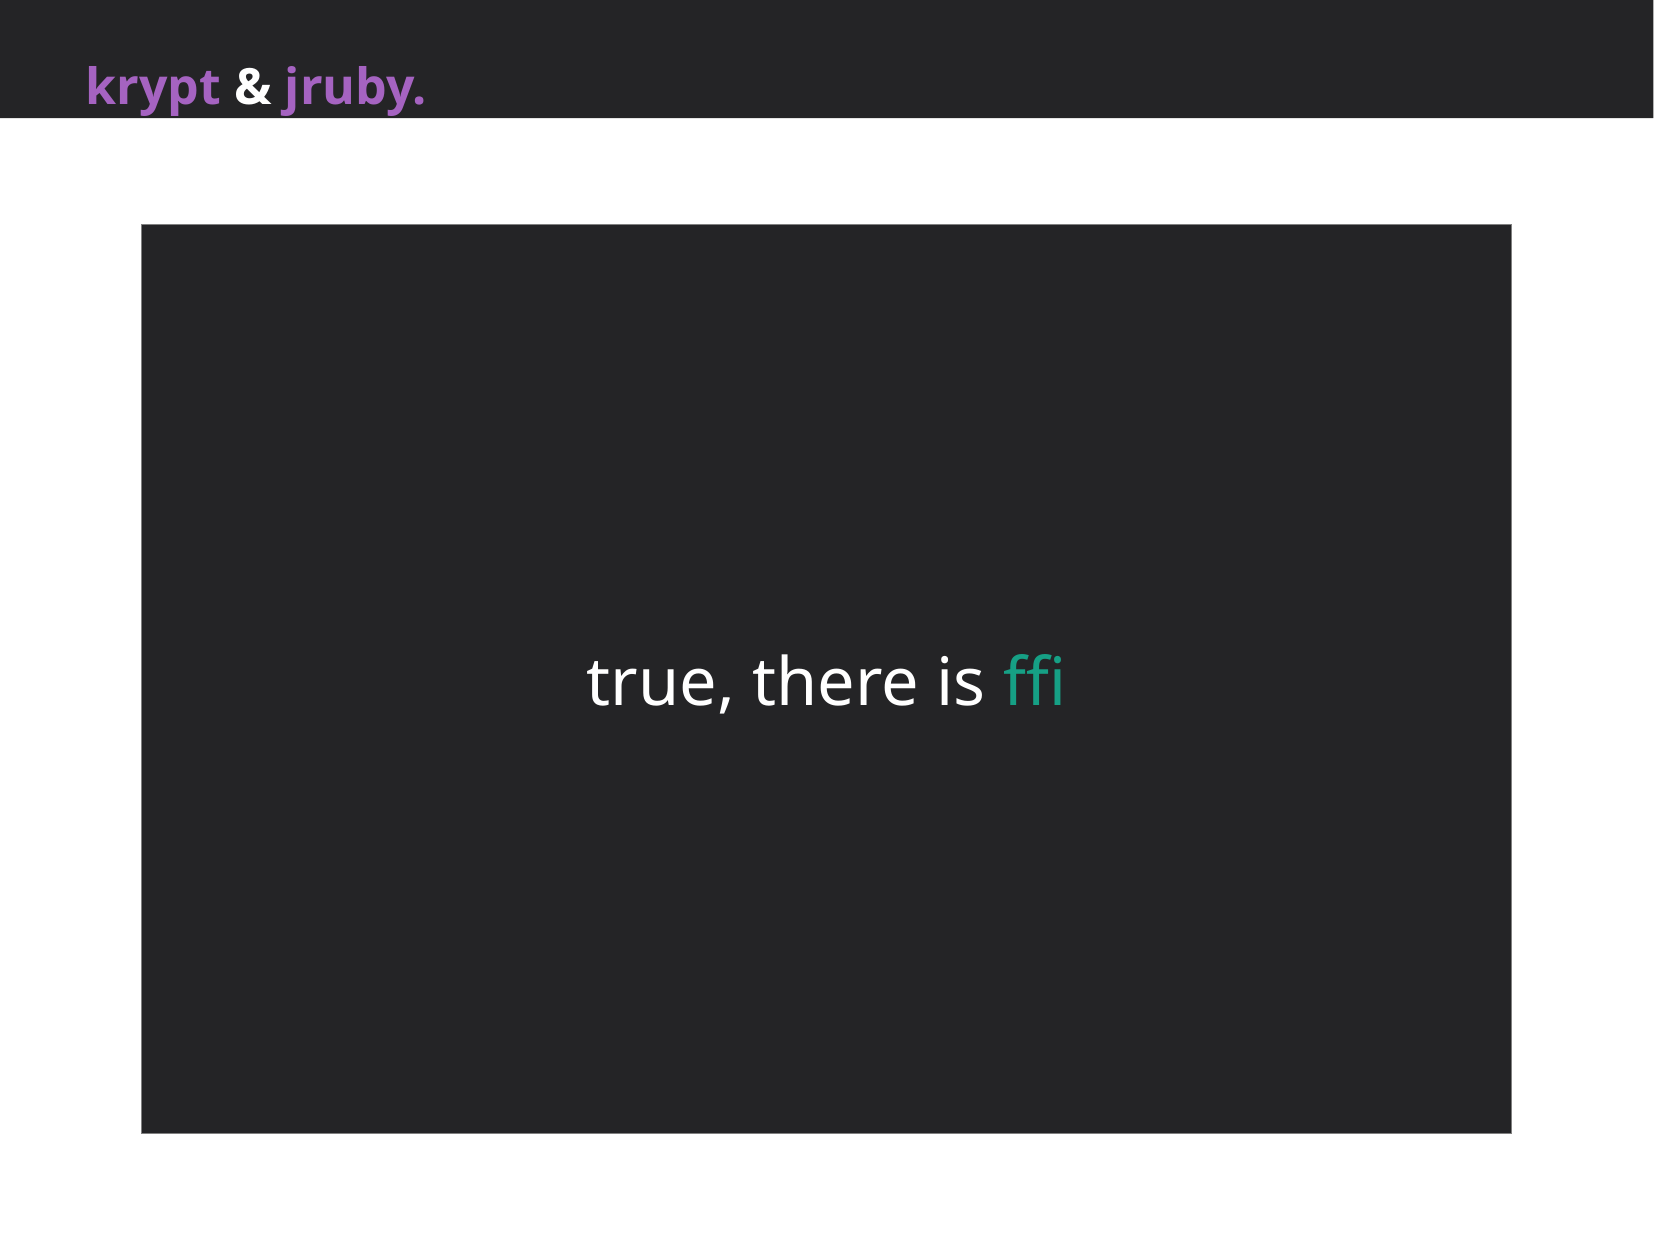

krypt & jruby.
true, there is ffi